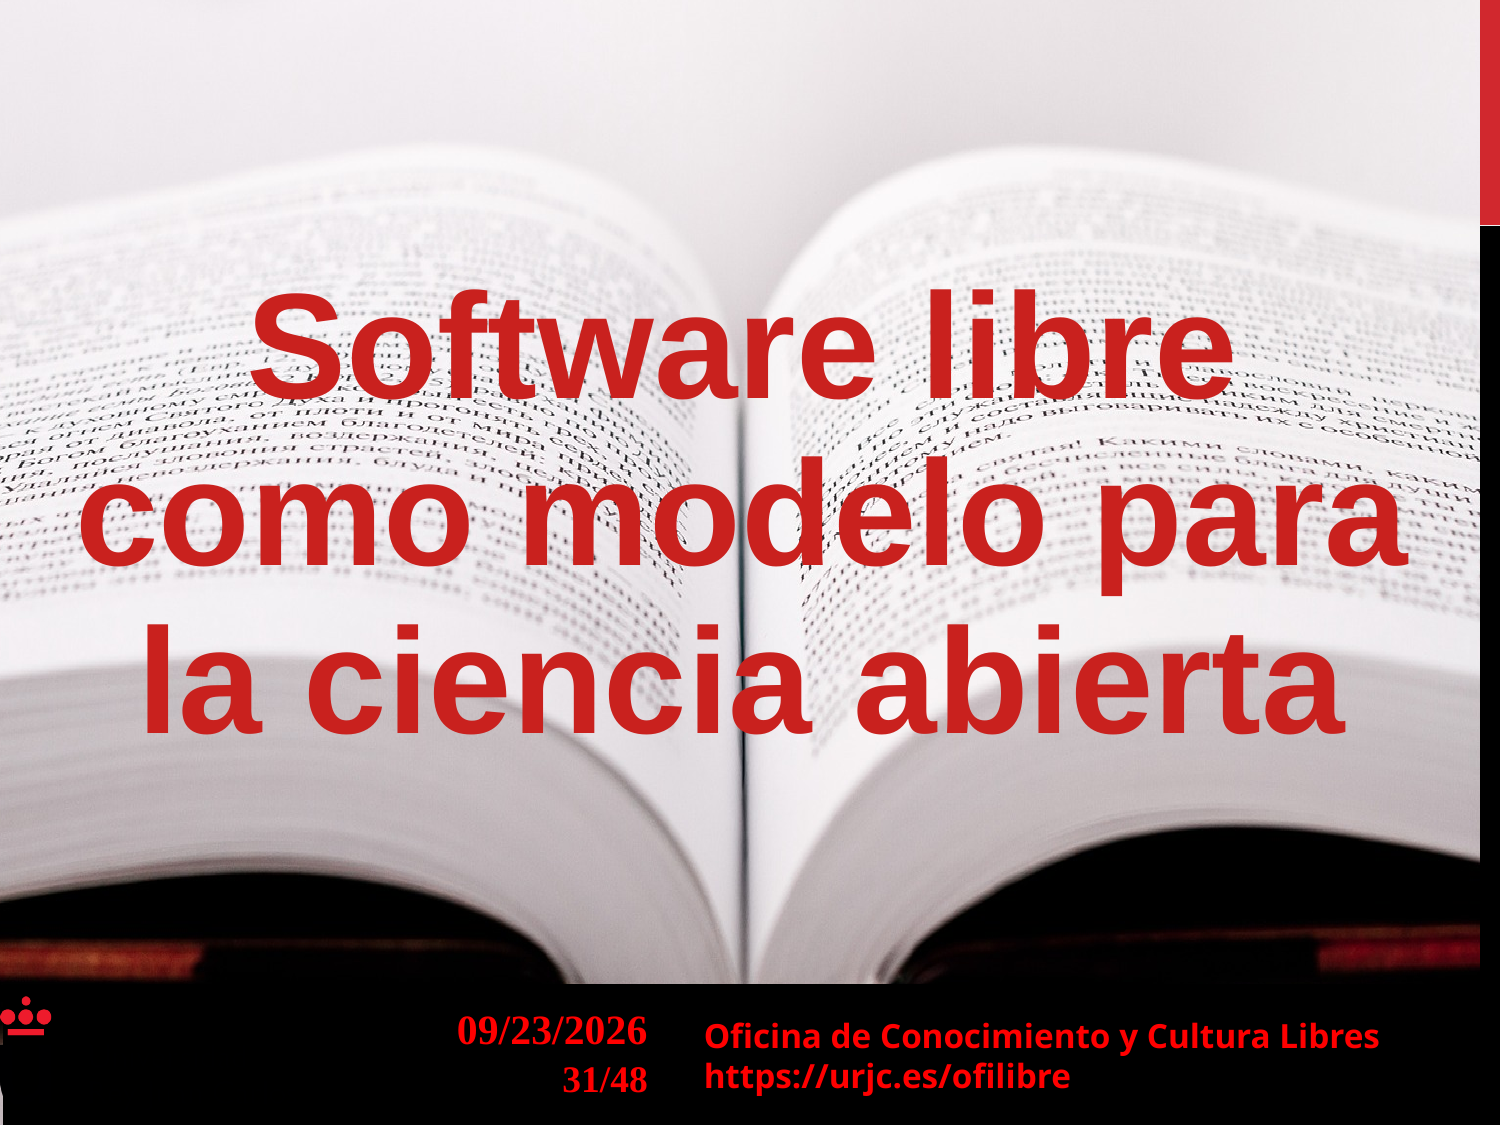

Software libre
como modelo para la ciencia abierta
#